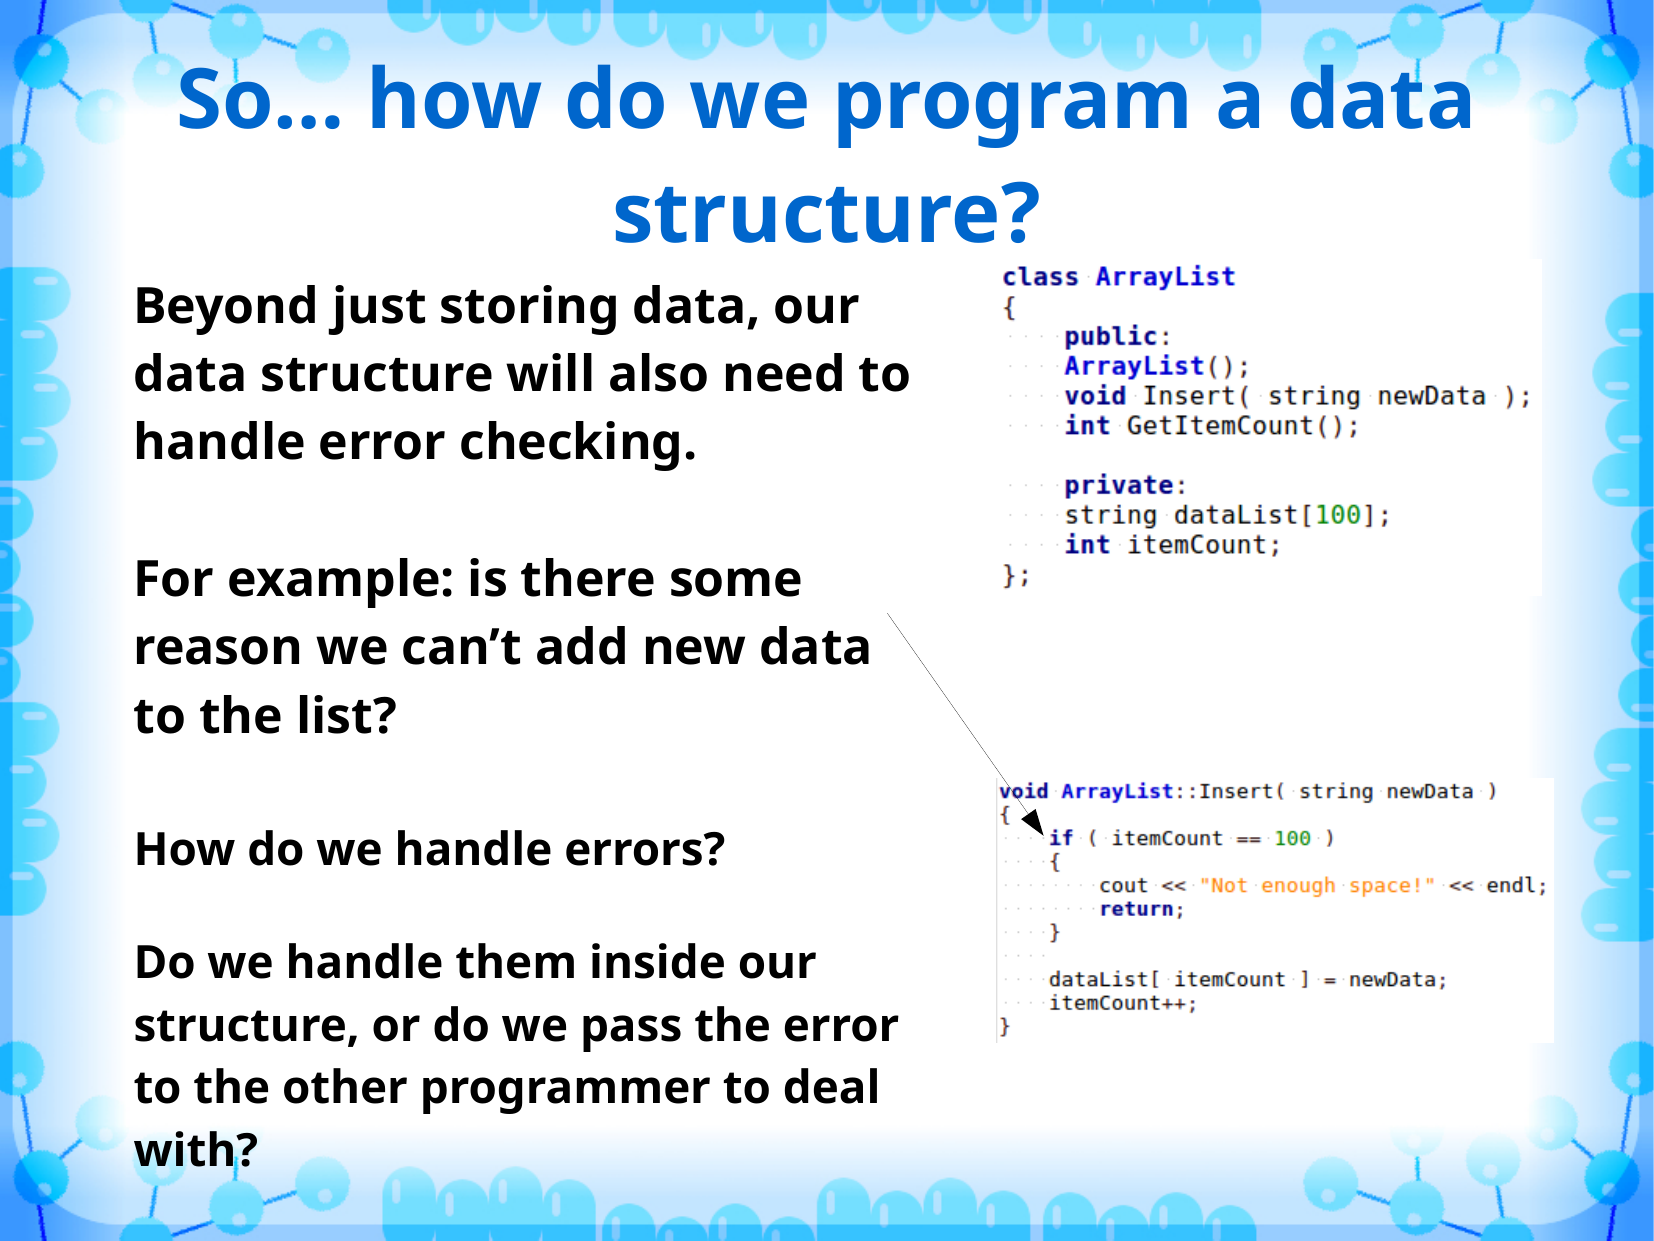

# So… how do we program a data structure?
Beyond just storing data, our data structure will also need to handle error checking.
For example: is there some reason we can’t add new data to the list?
How do we handle errors?
Do we handle them inside our structure, or do we pass the error to the other programmer to deal with?
(Either could be an appropriate approach!)